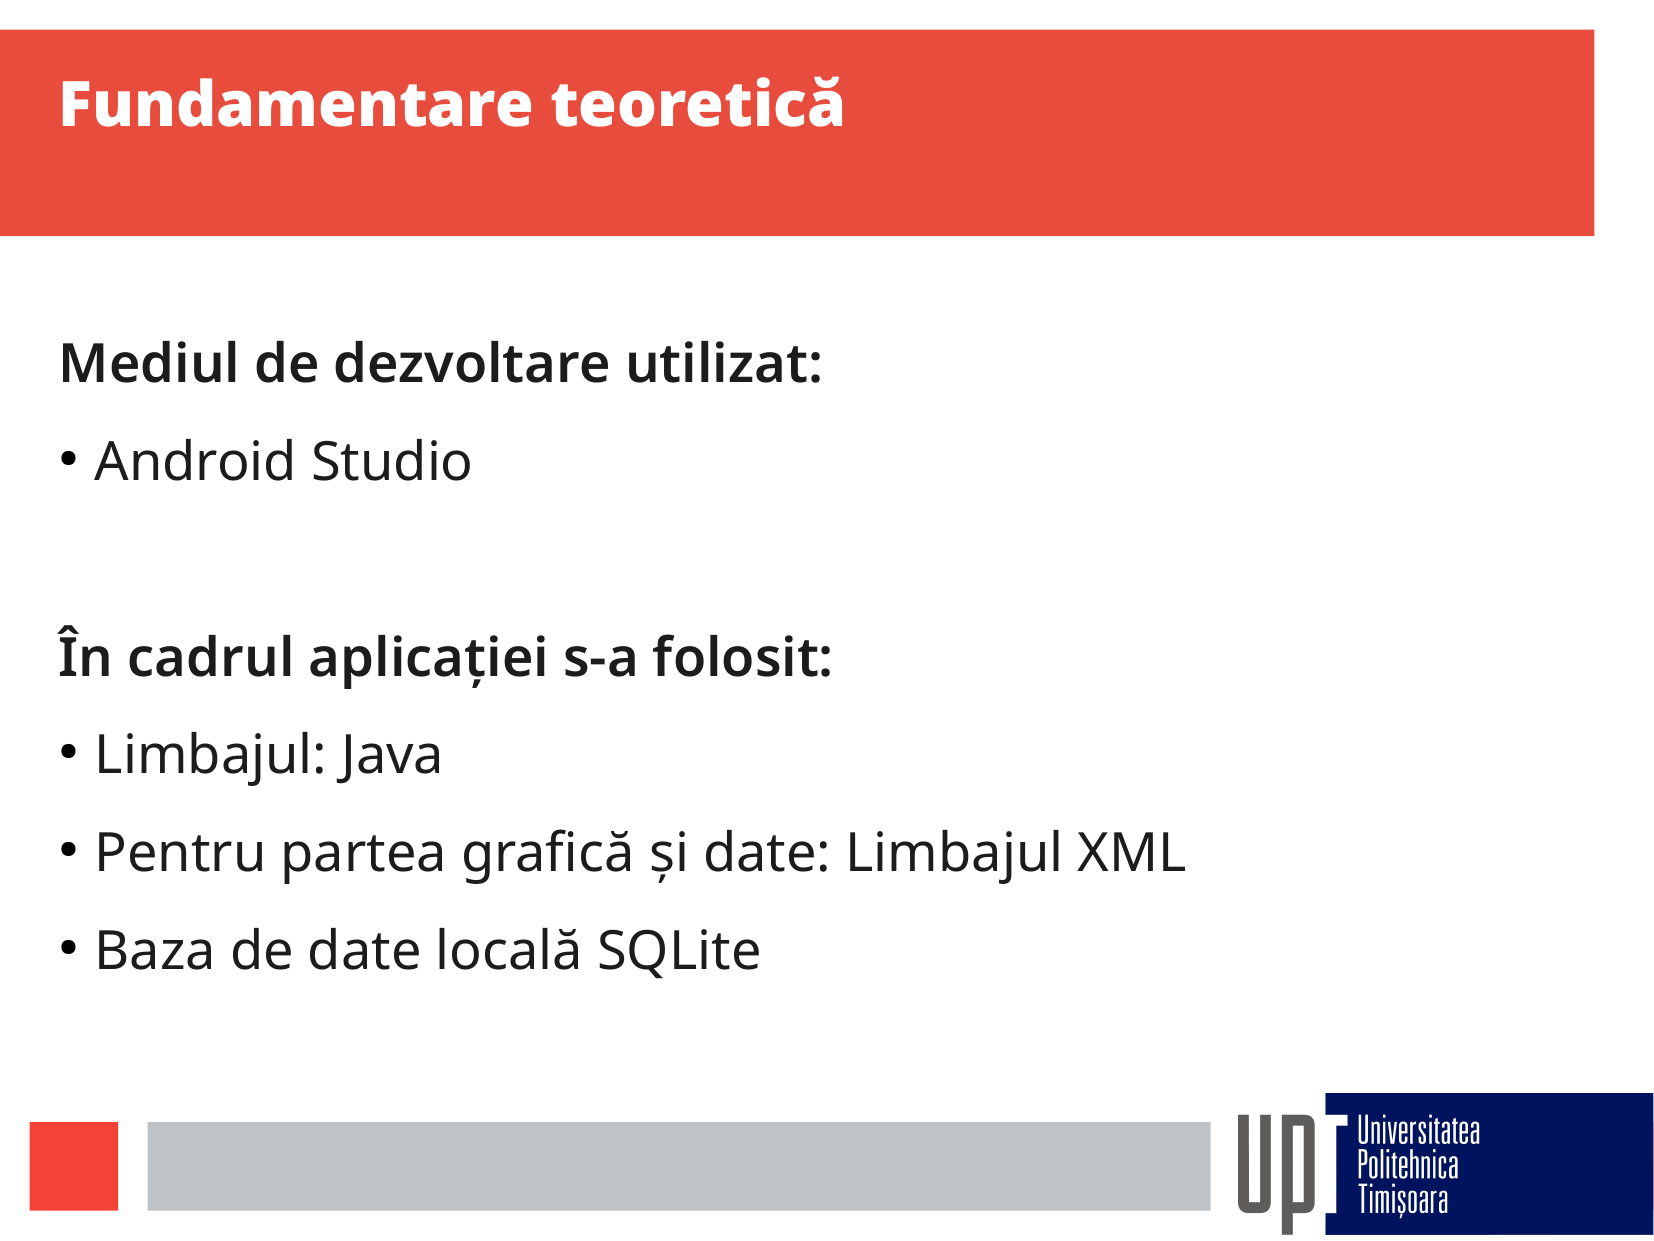

# Fundamentare teoretică
Mediul de dezvoltare utilizat:
Android Studio
În cadrul aplicației s-a folosit:
Limbajul: Java
Pentru partea grafică și date: Limbajul XML
Baza de date locală SQLite